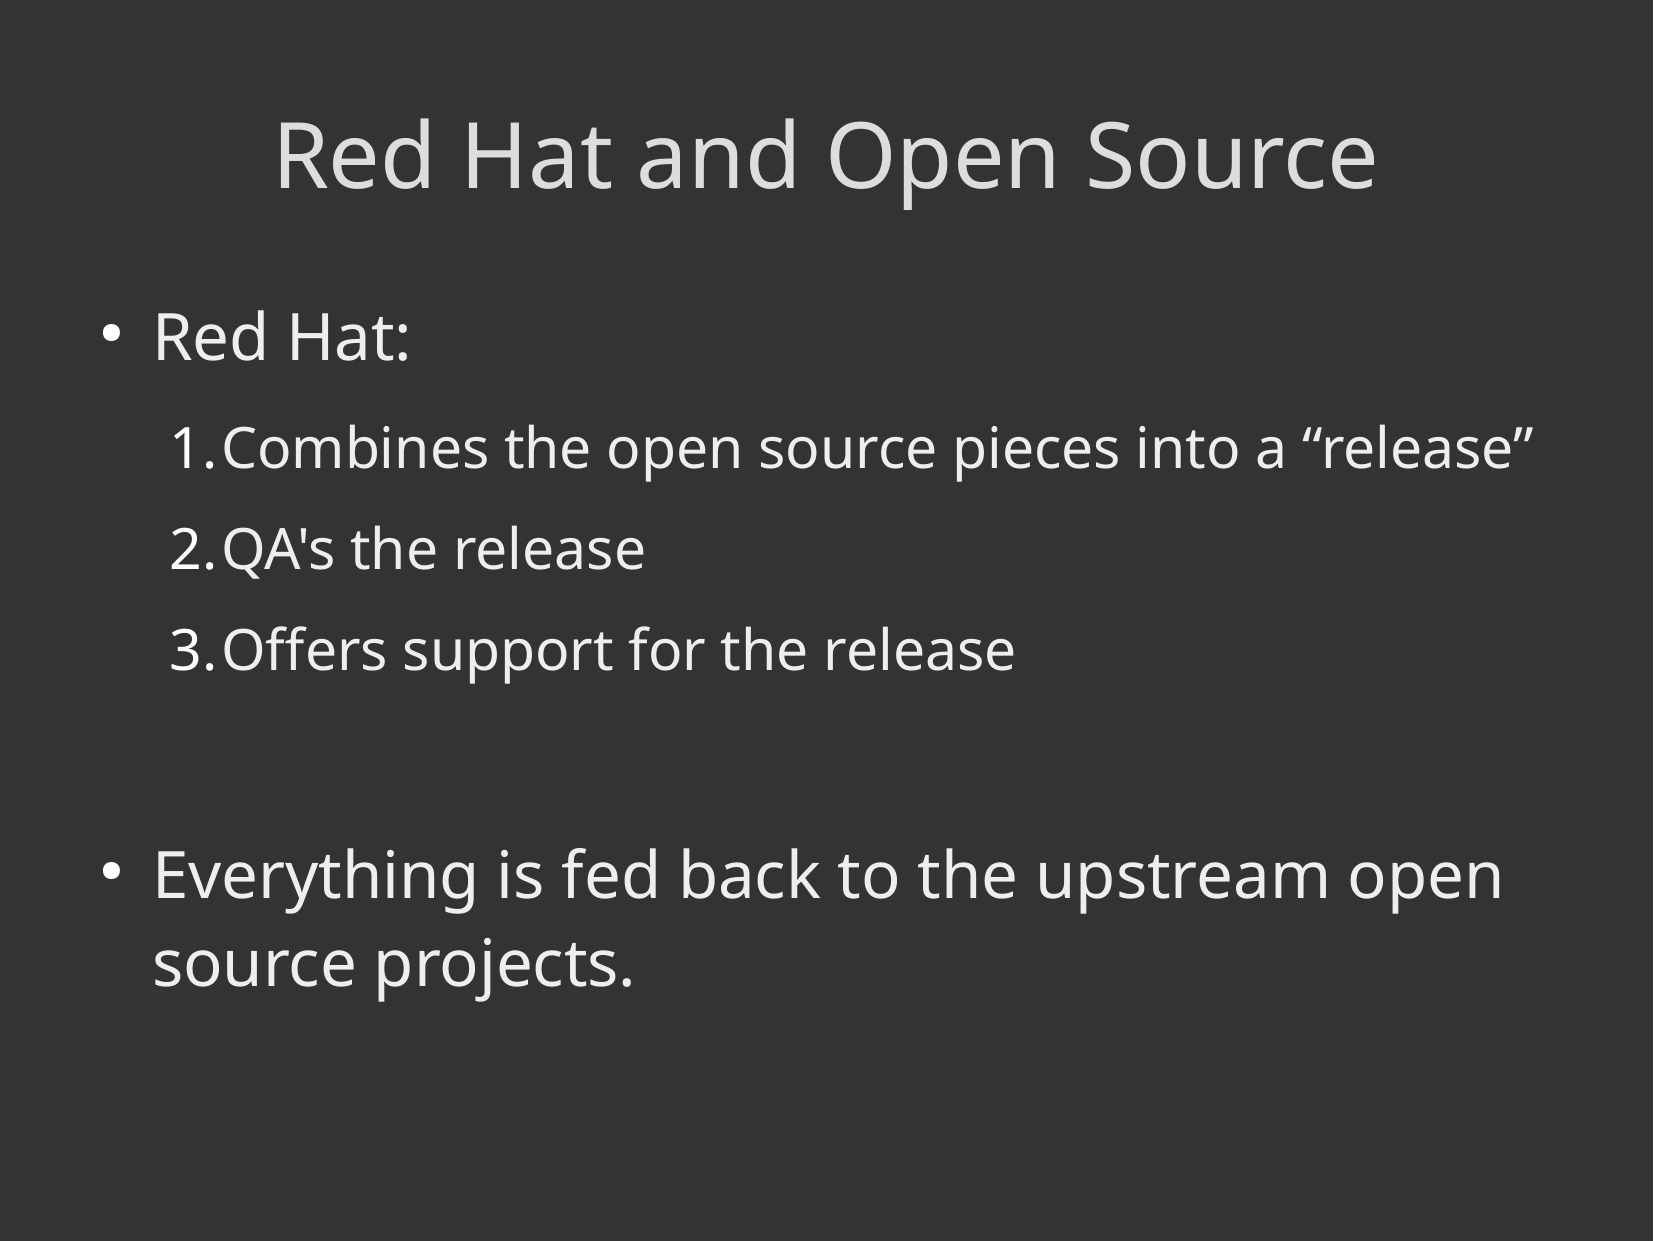

# Red Hat and Open Source
Red Hat:
Combines the open source pieces into a “release”
QA's the release
Offers support for the release
Everything is fed back to the upstream open source projects.